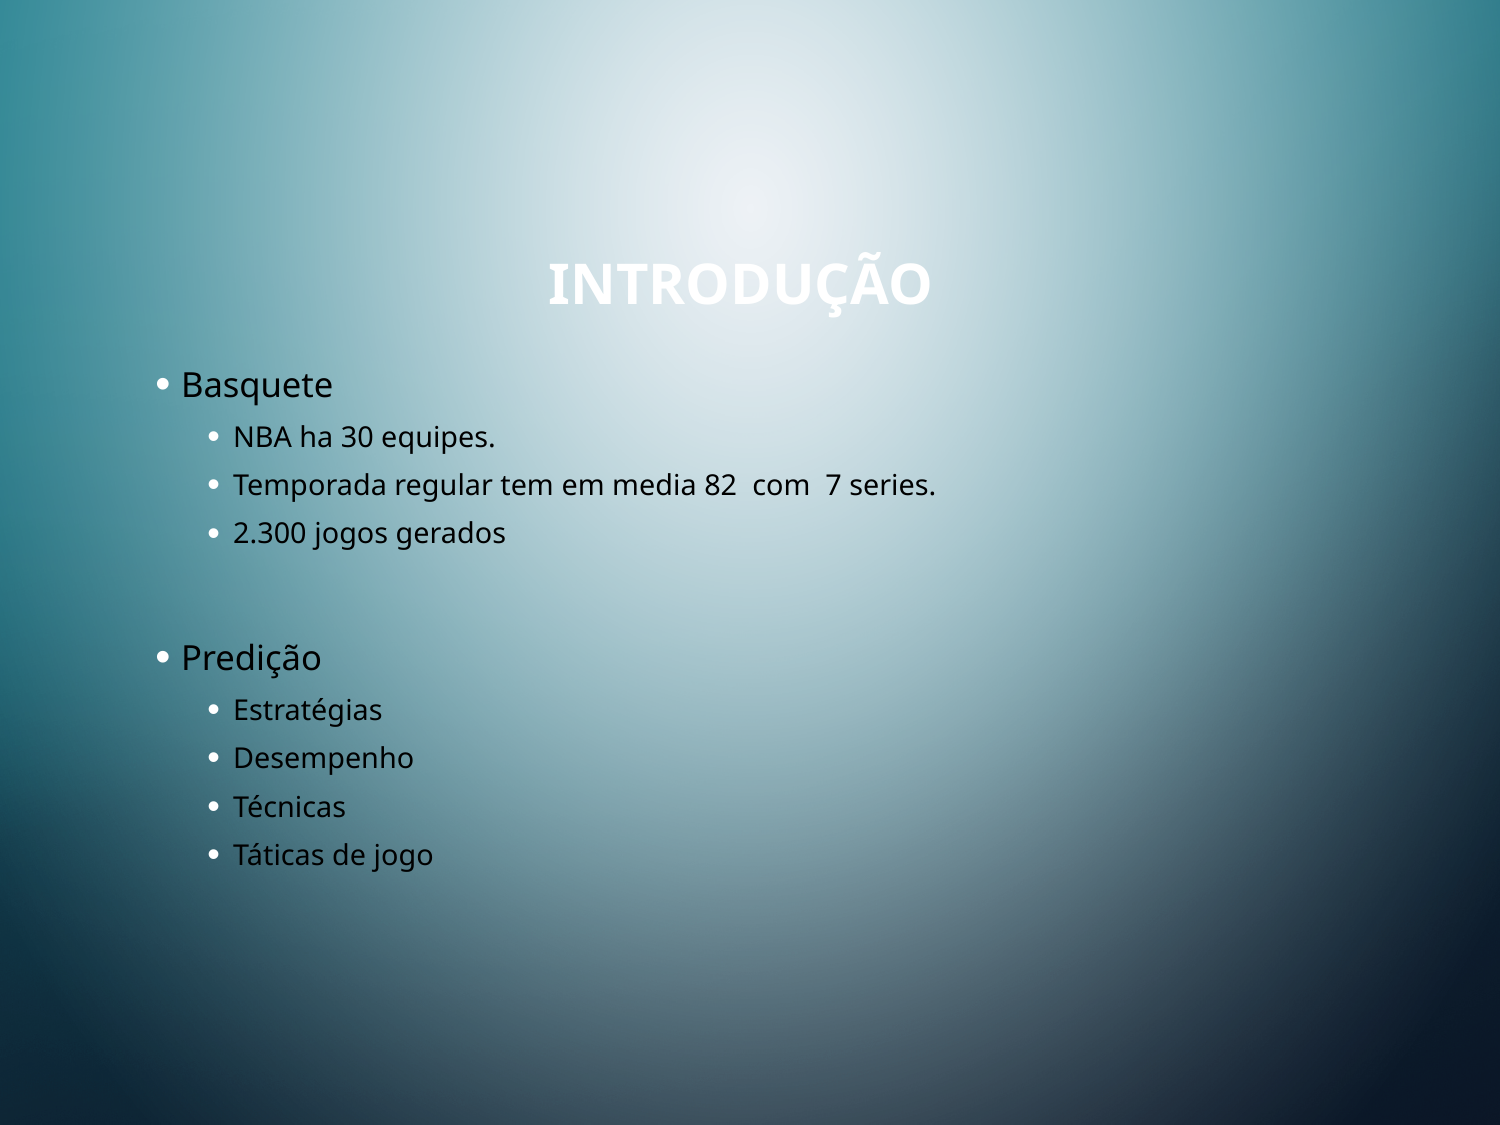

# Introdução
Basquete
NBA ha 30 equipes.
Temporada regular tem em media 82 com 7 series.
2.300 jogos gerados
Predição
Estratégias
Desempenho
Técnicas
Táticas de jogo